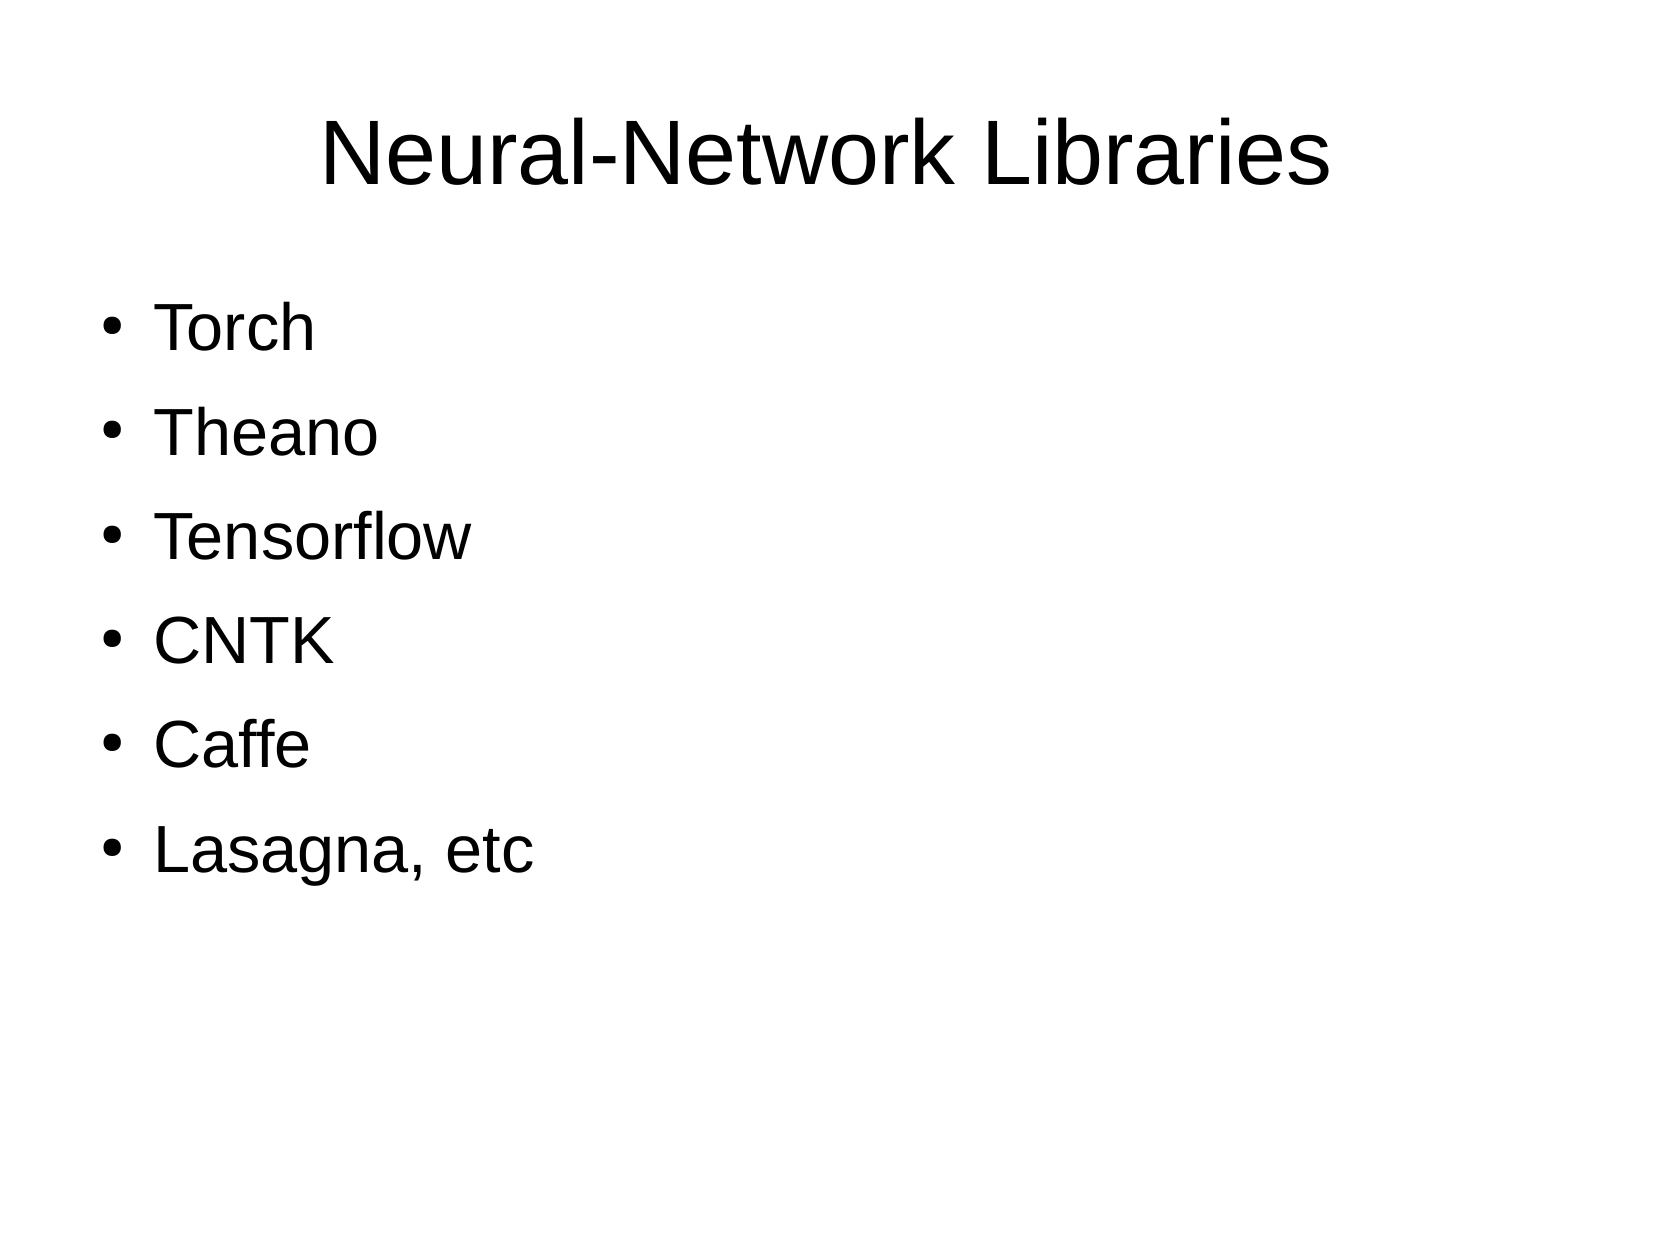

# Neural-Network Libraries
Torch
Theano
Tensorflow
CNTK
Caffe
Lasagna, etc